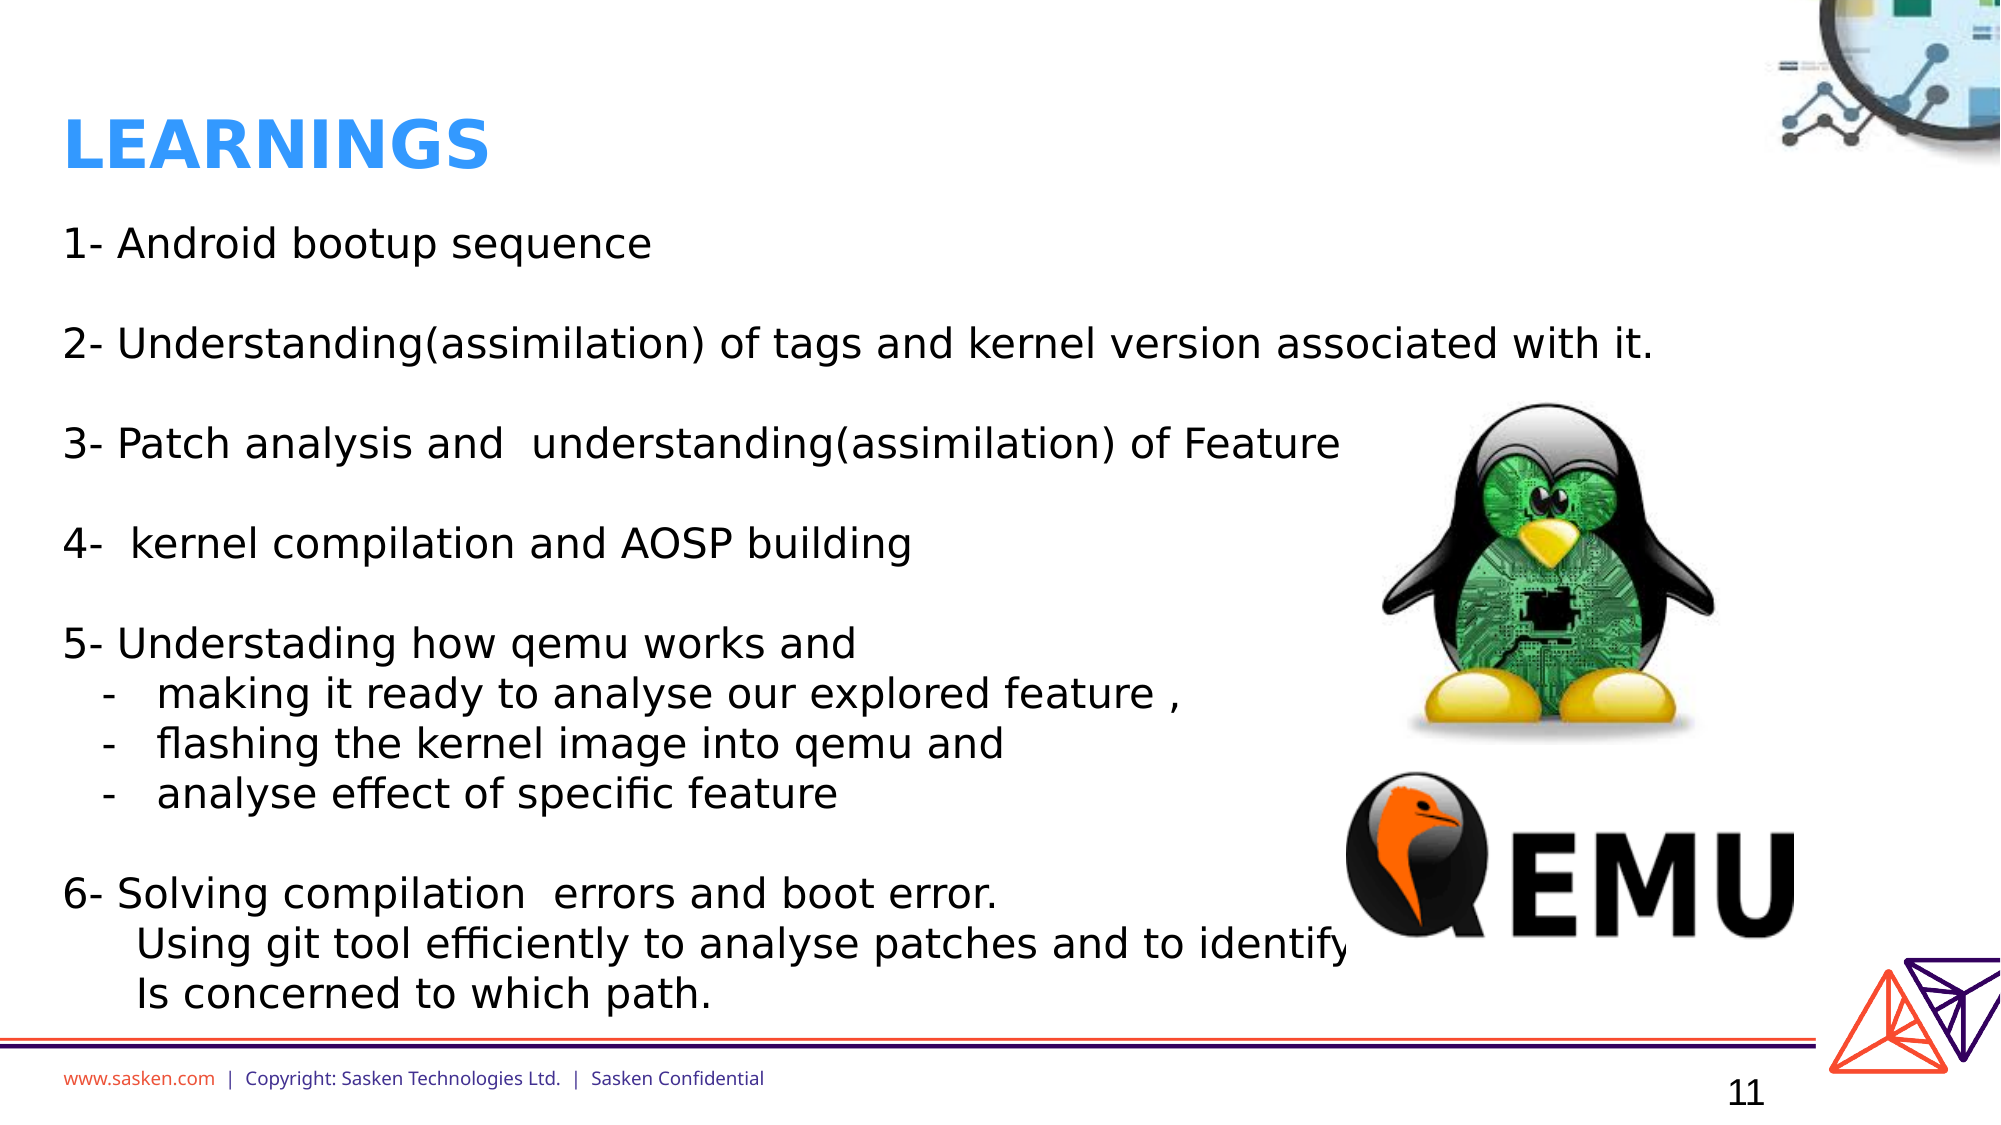

LEARNINGS
1- Android bootup sequence
2- Understanding(assimilation) of tags and kernel version associated with it.
3- Patch analysis and understanding(assimilation) of Feature
4- kernel compilation and AOSP building
5- Understading how qemu works and
 - making it ready to analyse our explored feature ,
 - flashing the kernel image into qemu and
 - analyse effect of specific feature
6- Solving compilation errors and boot error.
	Using git tool efficiently to analyse patches and to identify which error
	Is concerned to which path.